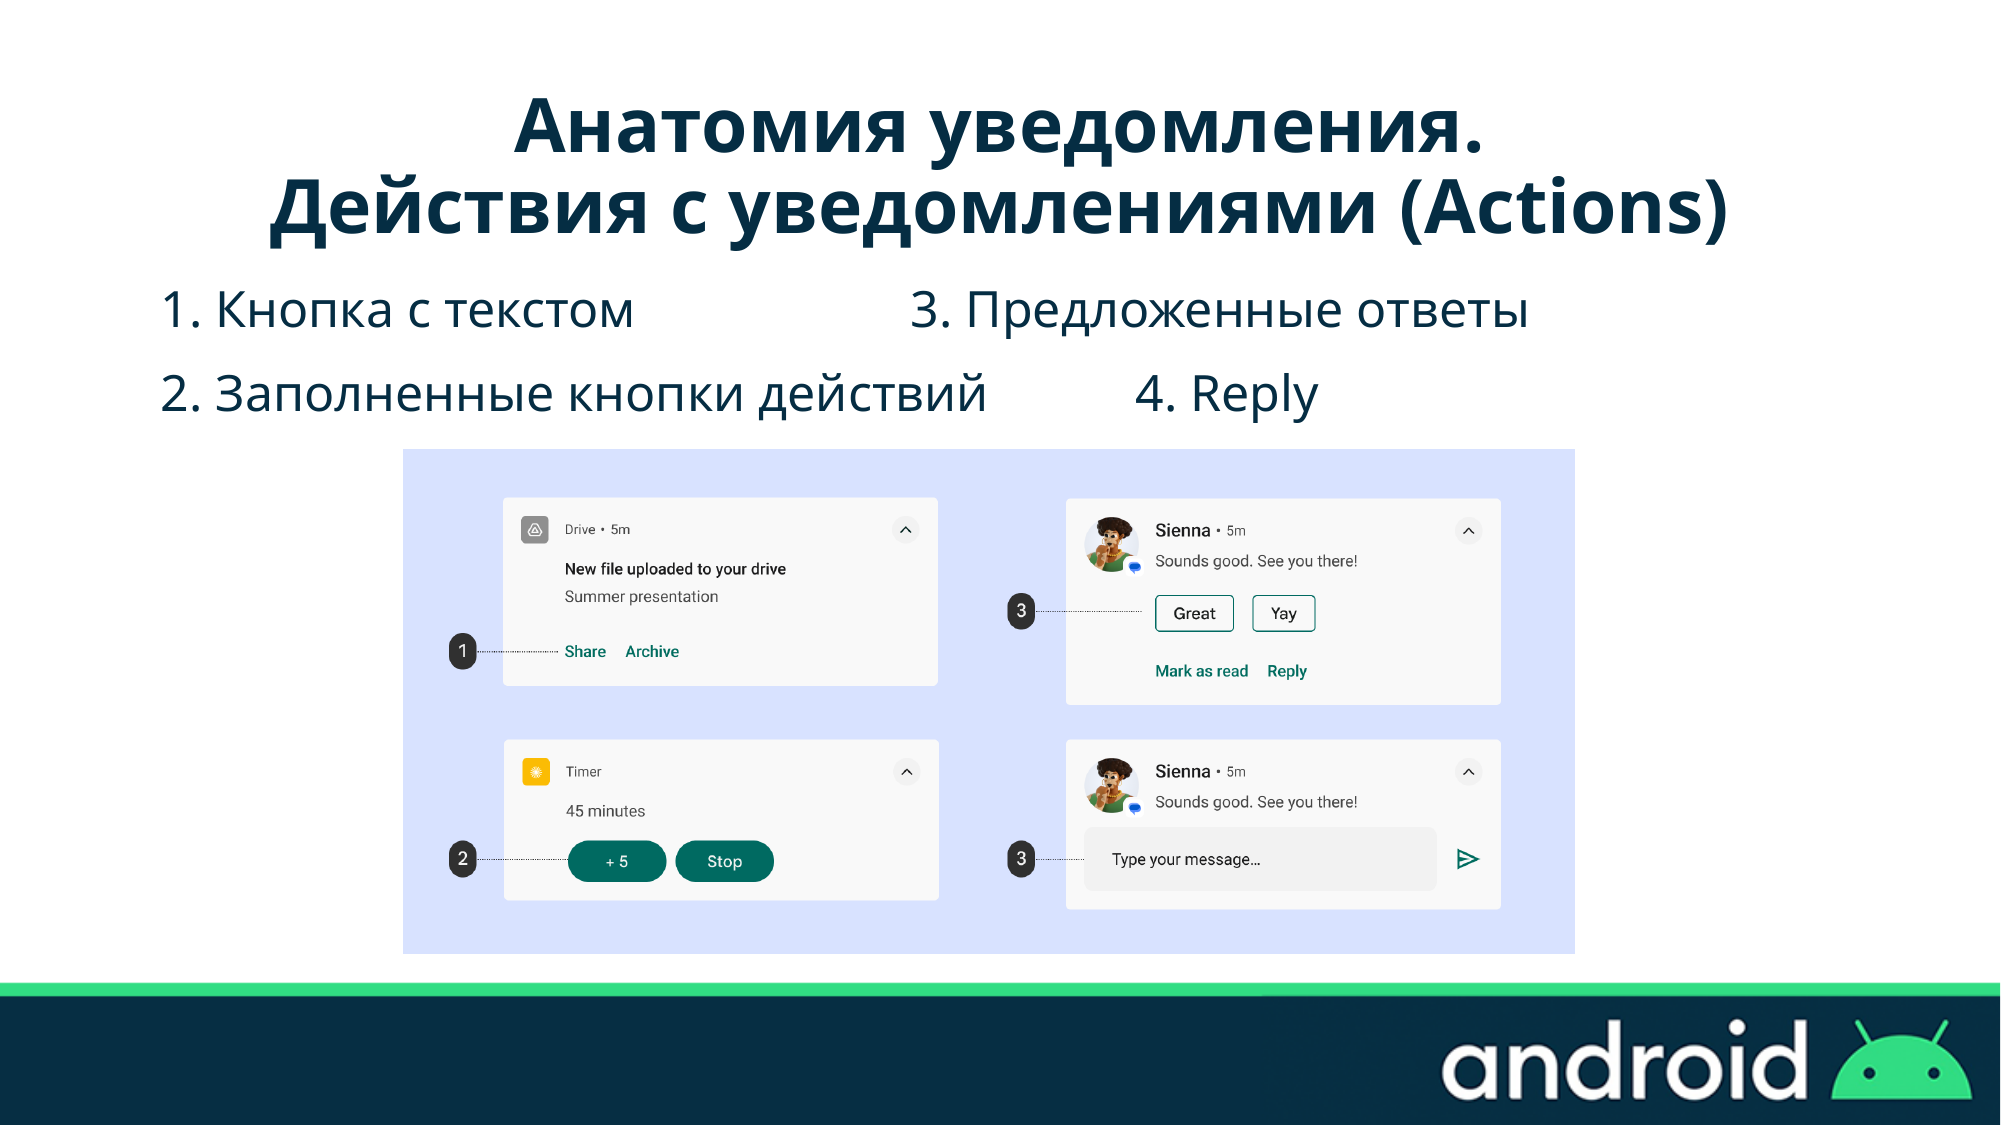

# Анатомия уведомления. Действия с уведомлениями (Actions)
1. Кнопка с текстом		 		3. Предложенные ответы
2. Заполненные кнопки действий 		4. Reply